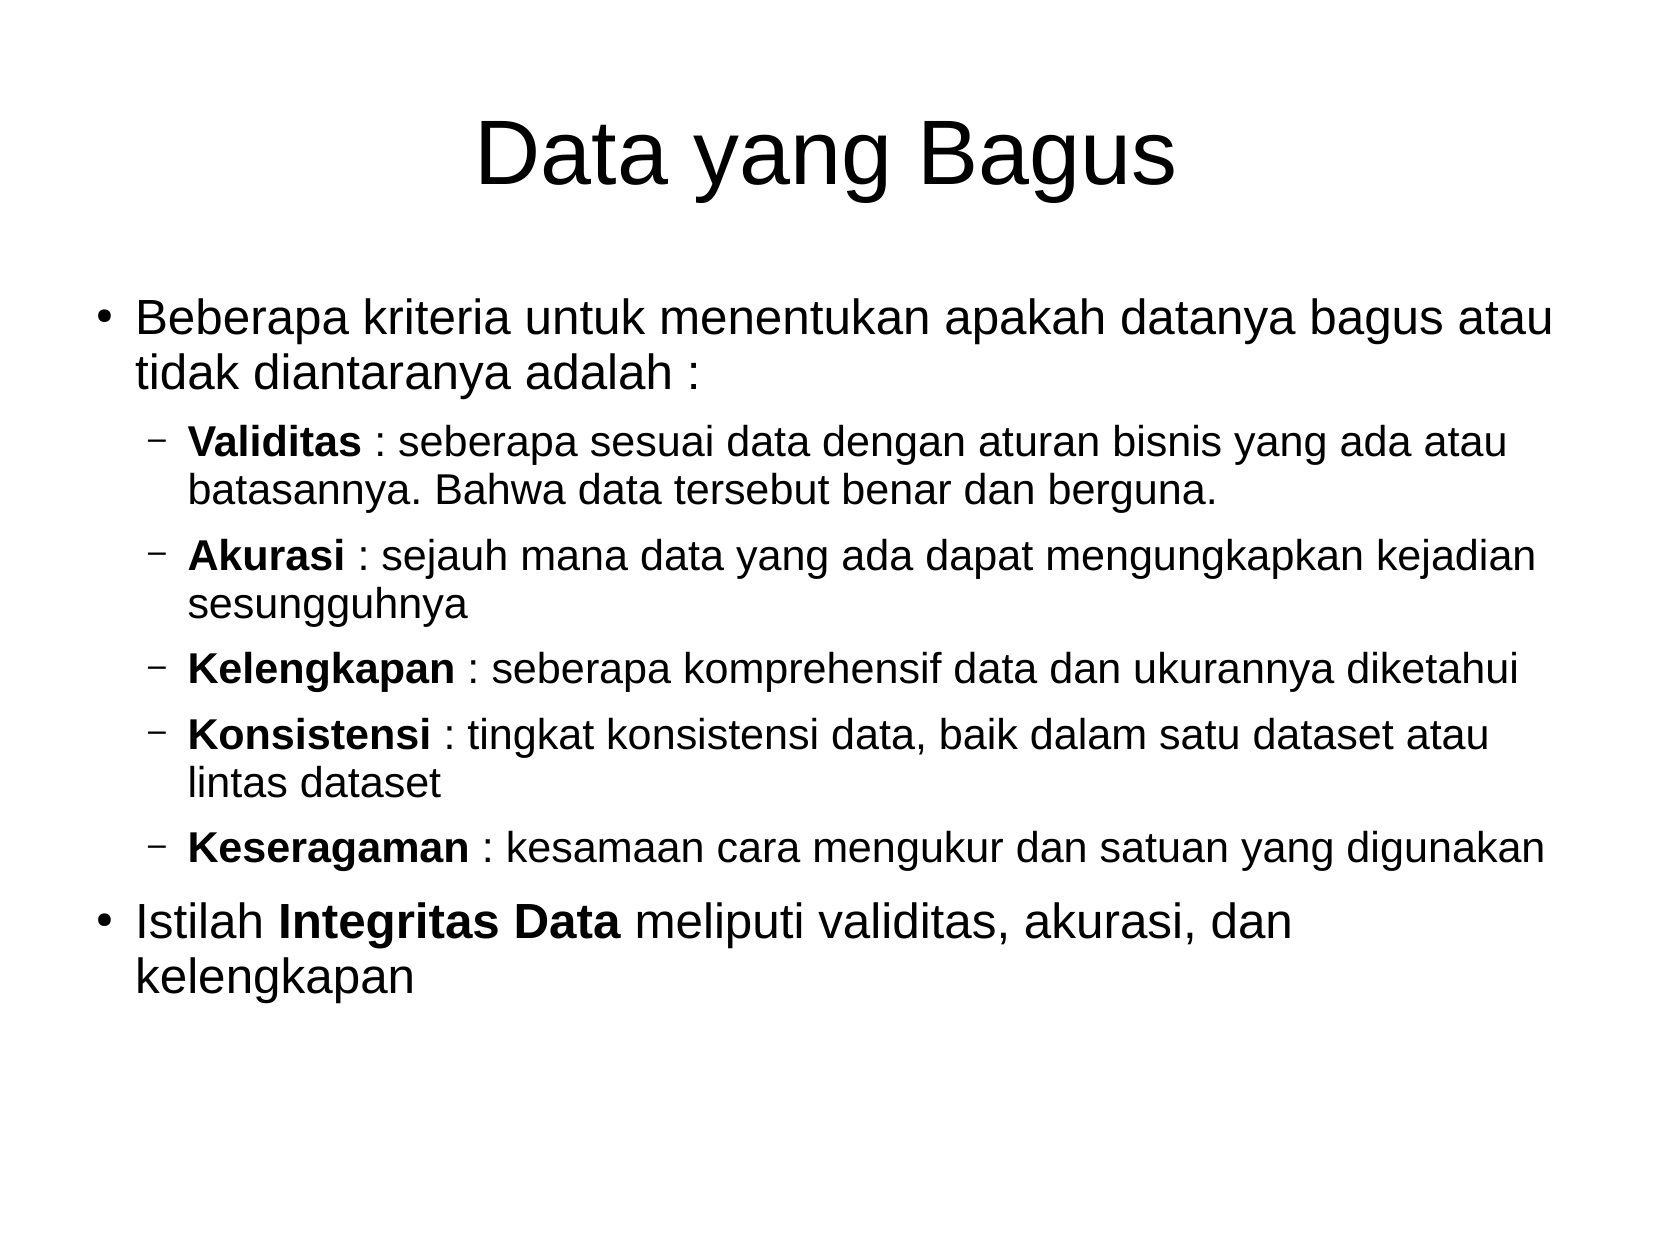

# Data yang Bagus
Beberapa kriteria untuk menentukan apakah datanya bagus atau tidak diantaranya adalah :
Validitas : seberapa sesuai data dengan aturan bisnis yang ada atau batasannya. Bahwa data tersebut benar dan berguna.
Akurasi : sejauh mana data yang ada dapat mengungkapkan kejadian sesungguhnya
Kelengkapan : seberapa komprehensif data dan ukurannya diketahui
Konsistensi : tingkat konsistensi data, baik dalam satu dataset atau lintas dataset
Keseragaman : kesamaan cara mengukur dan satuan yang digunakan
Istilah Integritas Data meliputi validitas, akurasi, dan kelengkapan